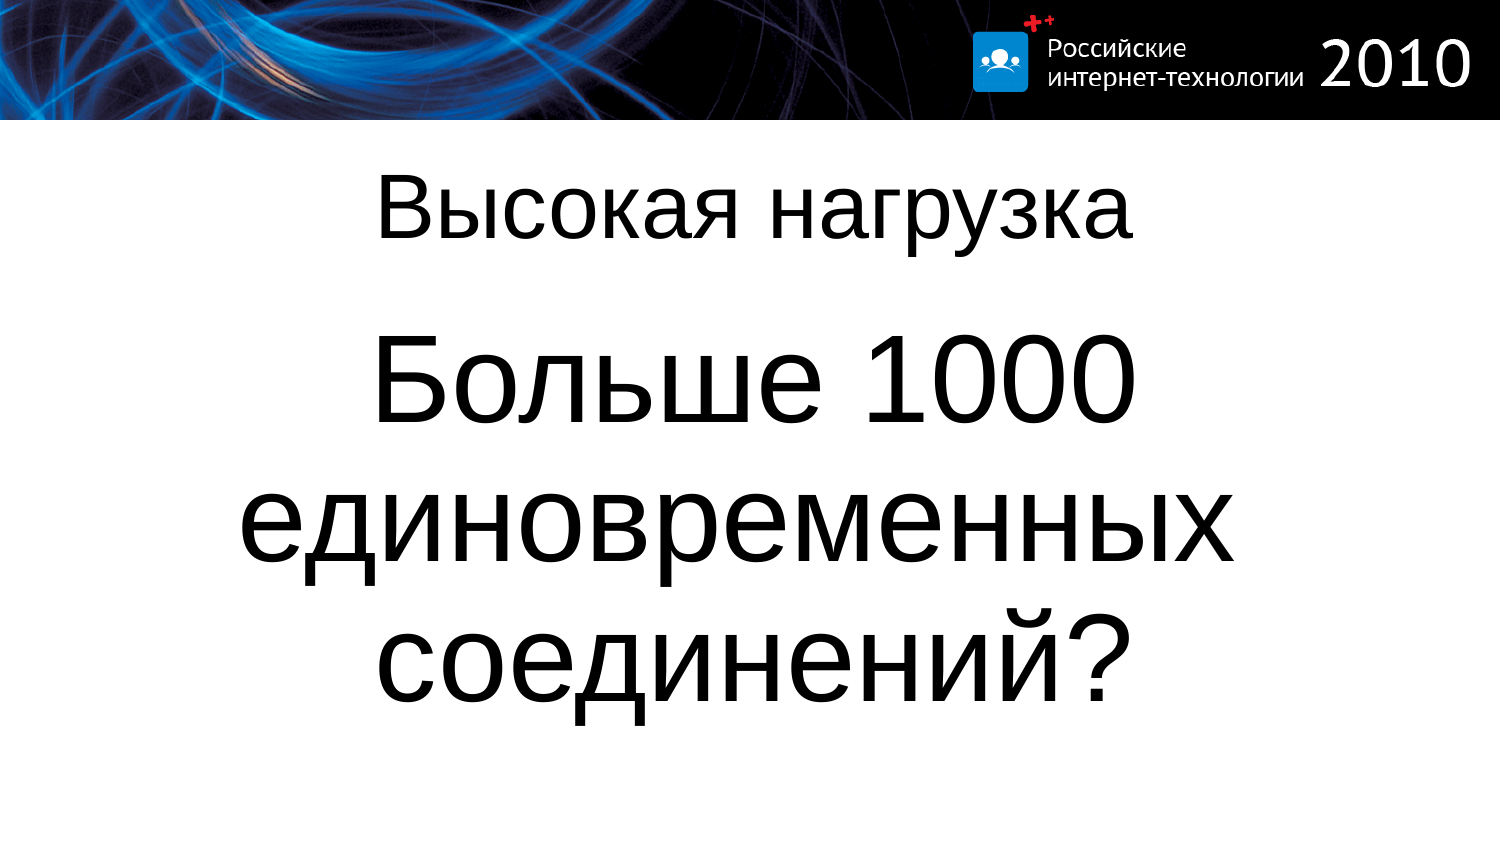

# Высокая нагрузка
Больше 1000
единовременных
соединений?